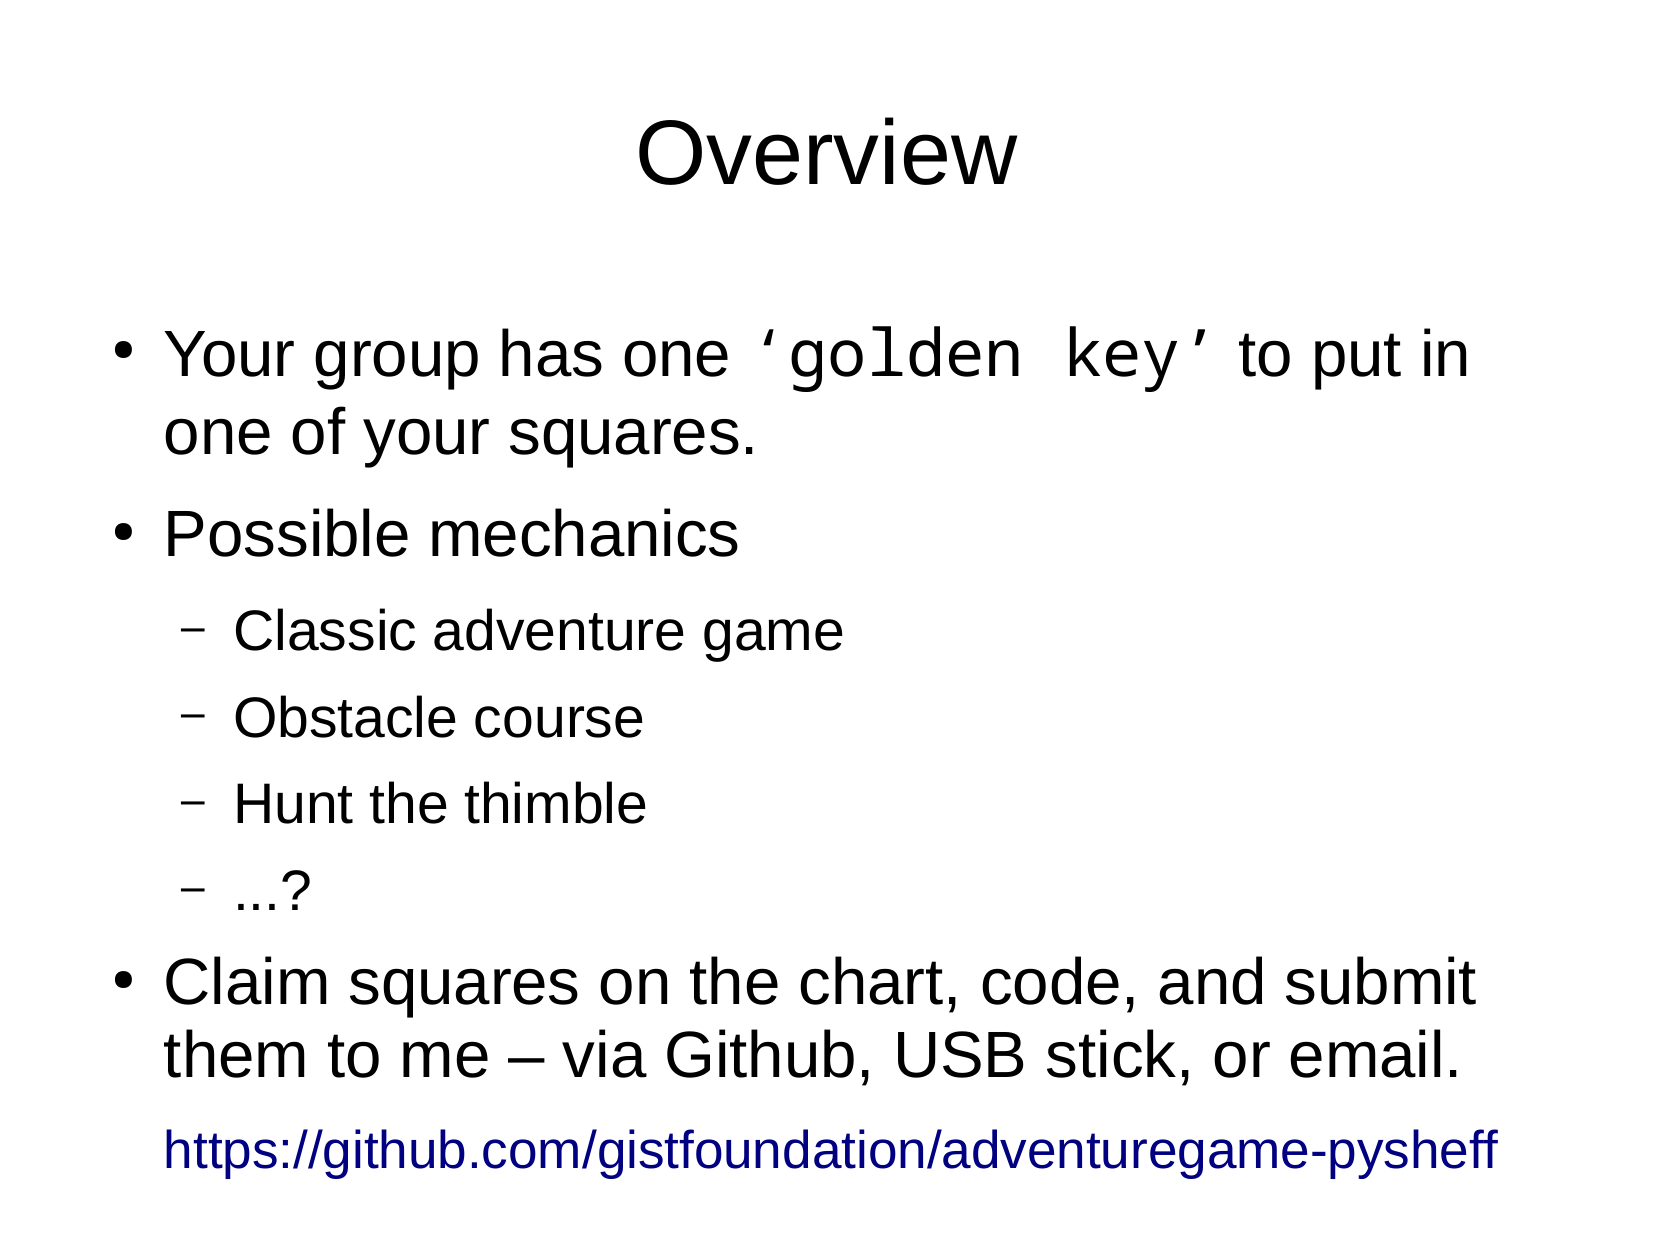

# Overview
Your group has one ‘golden key’ to put in one of your squares.
Possible mechanics
Classic adventure game
Obstacle course
Hunt the thimble
...?
Claim squares on the chart, code, and submit them to me – via Github, USB stick, or email.
https://github.com/gistfoundation/adventuregame-pysheff